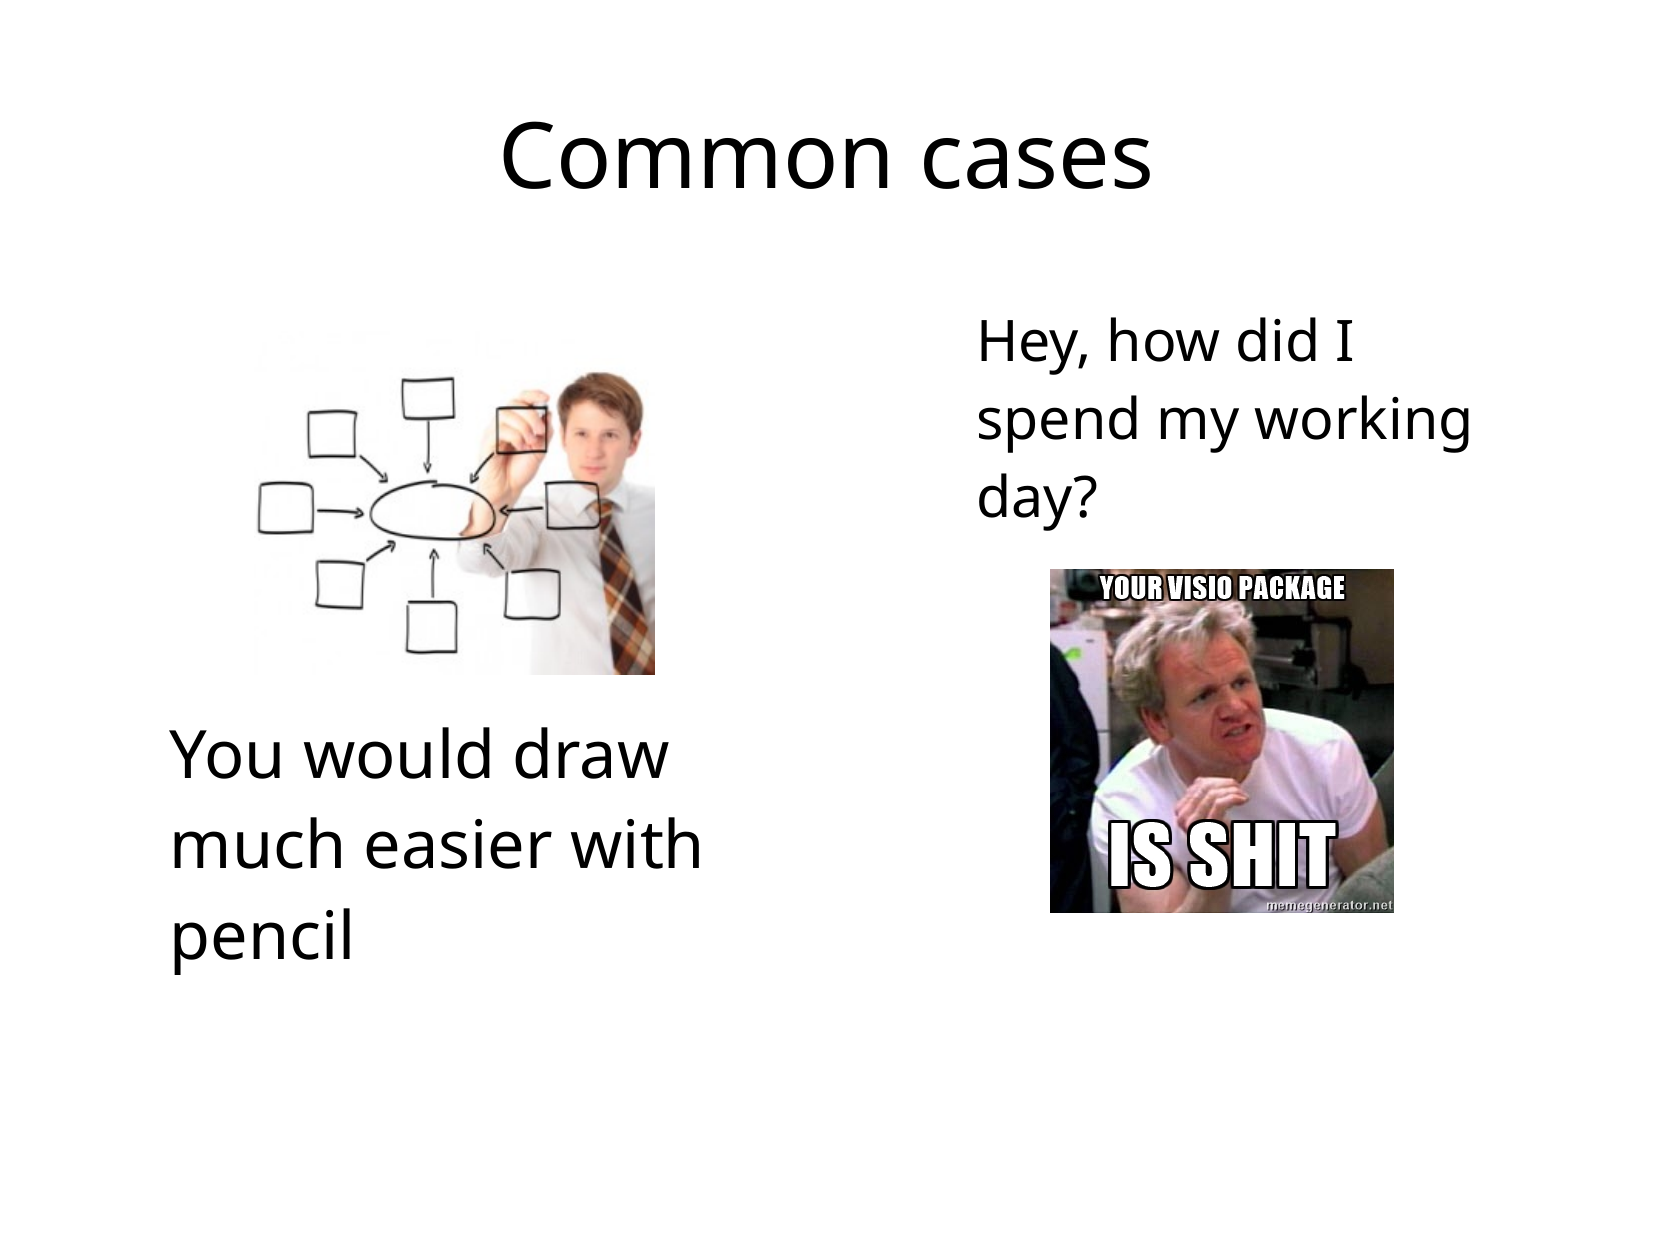

# Common cases
Hey, how did I spend my working day?
You would draw much easier with pencil